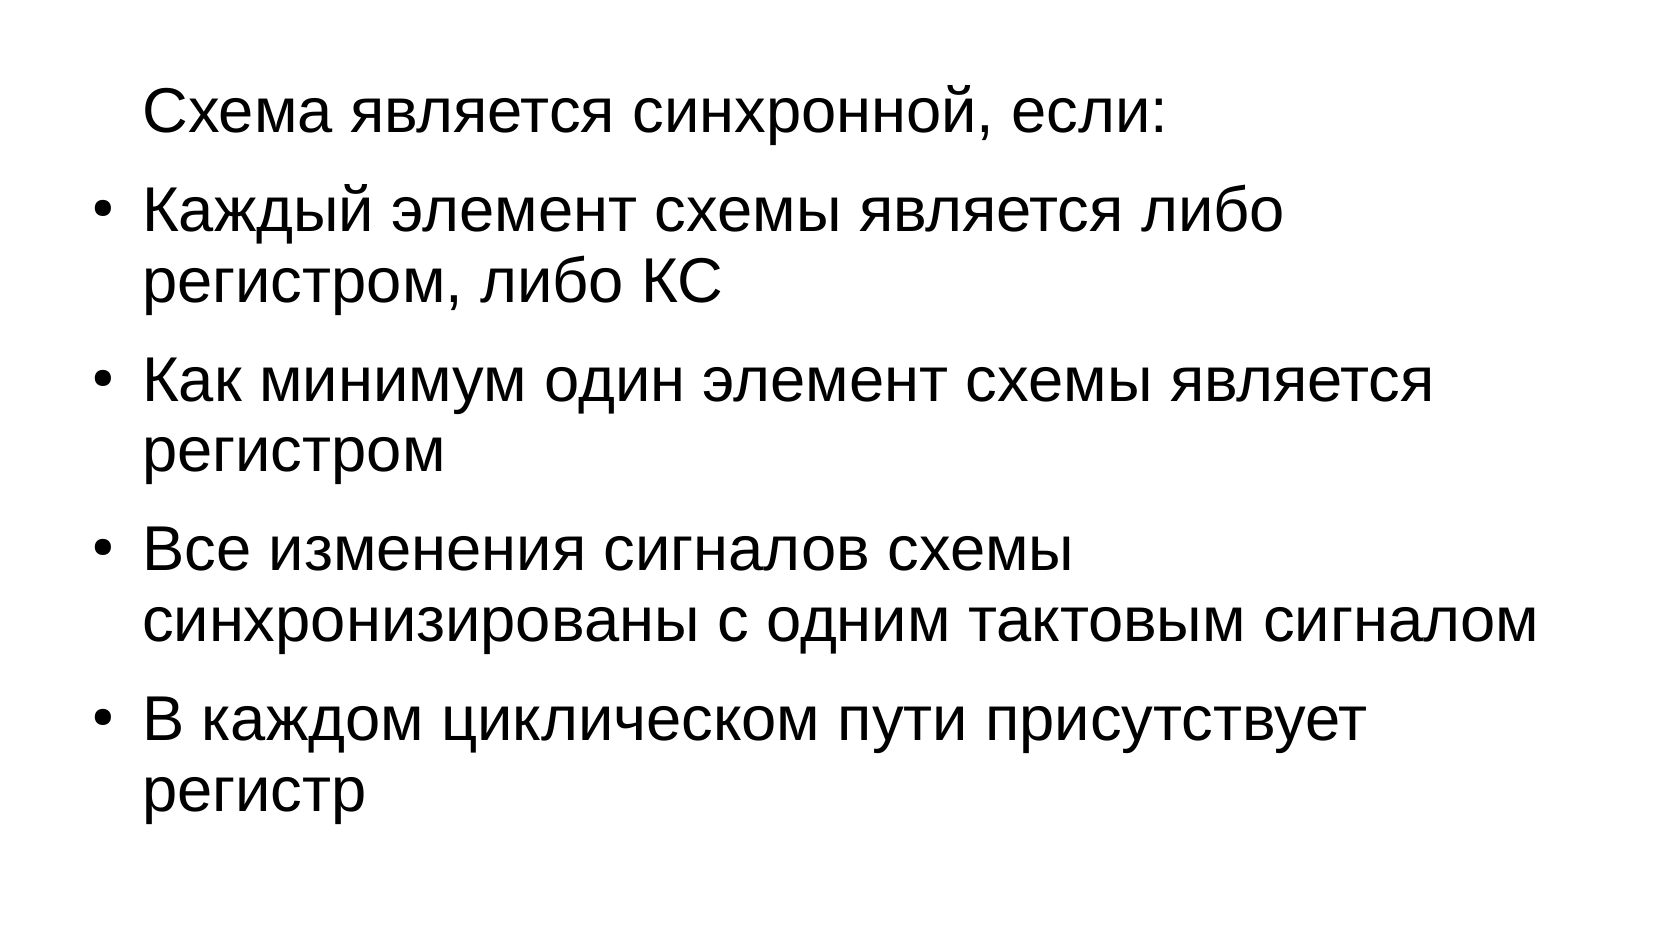

# Схема является синхронной, если:
Каждый элемент схемы является либо регистром, либо КС
Как минимум один элемент схемы является регистром
Все изменения сигналов схемы синхронизированы с одним тактовым сигналом
В каждом циклическом пути присутствует регистр